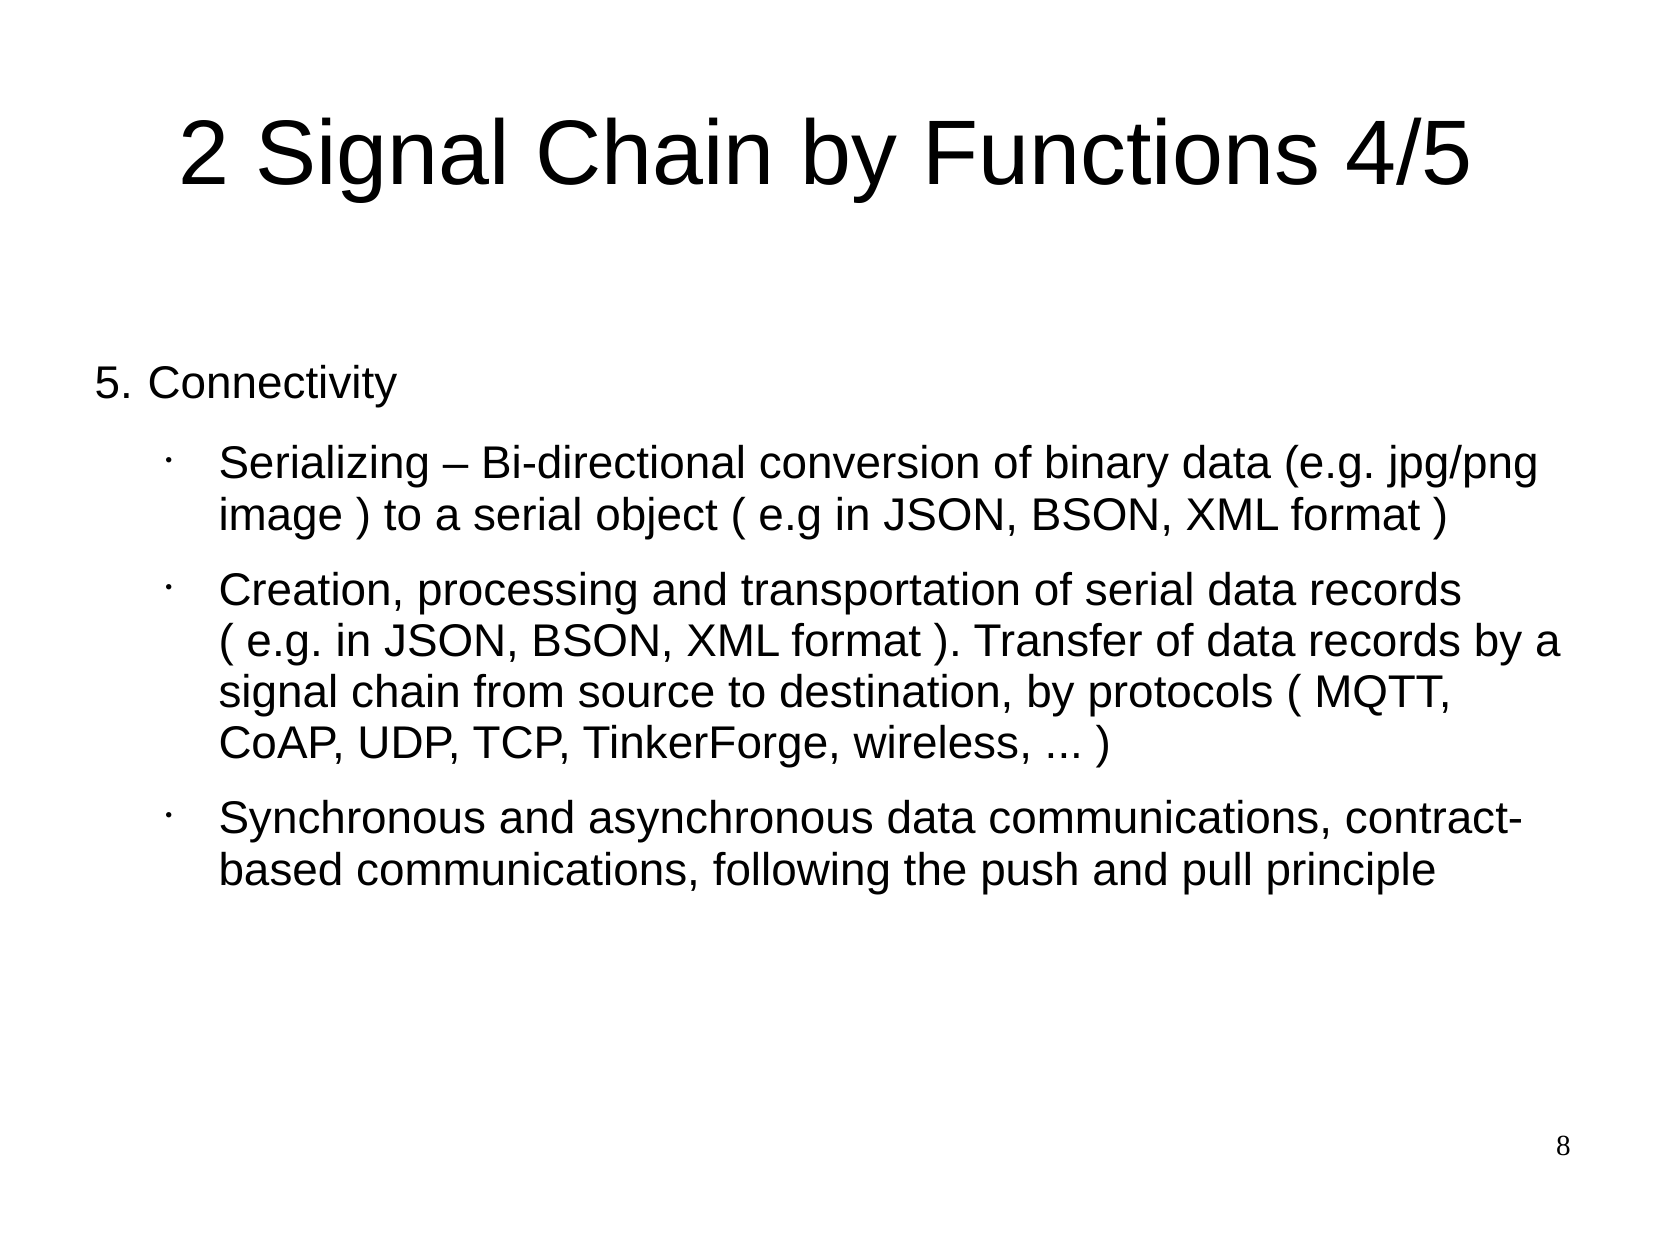

# 2 Signal Chain by Functions 4/5
Connectivity
Serializing – Bi-directional conversion of binary data (e.g. jpg/png image ) to a serial object ( e.g in JSON, BSON, XML format )
Creation, processing and transportation of serial data records ( e.g. in JSON, BSON, XML format ). Transfer of data records by a signal chain from source to destination, by protocols ( MQTT, CoAP, UDP, TCP, TinkerForge, wireless, ... )
Synchronous and asynchronous data communications, contract-based communications, following the push and pull principle
8